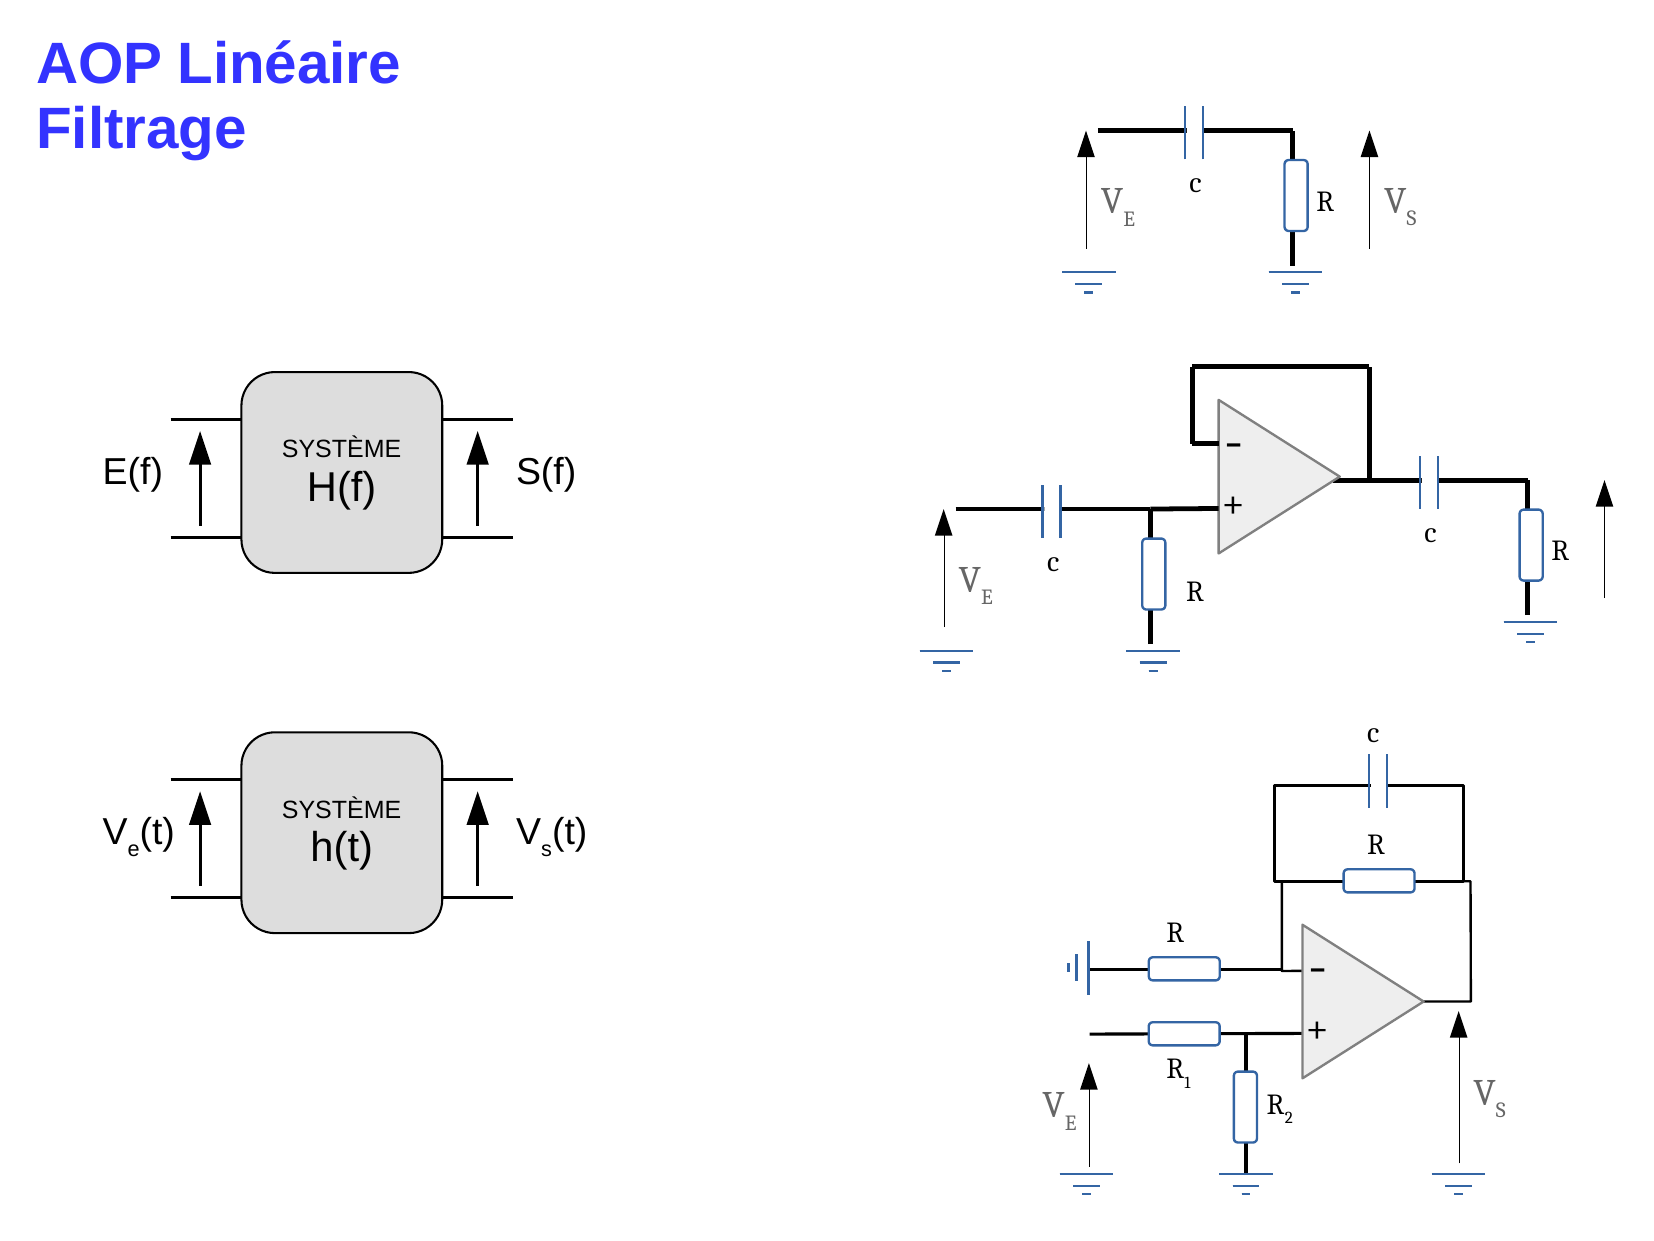

AOP Linéaire
Filtrage
c
VS
VE
R
SYSTÈME
H(f)
-
E(f)
S(f)
+
c
R
c
VE
R
c
SYSTÈME
h(t)
Ve(t)
Vs(t)
R
R
-
+
R1
VS
VE
R2